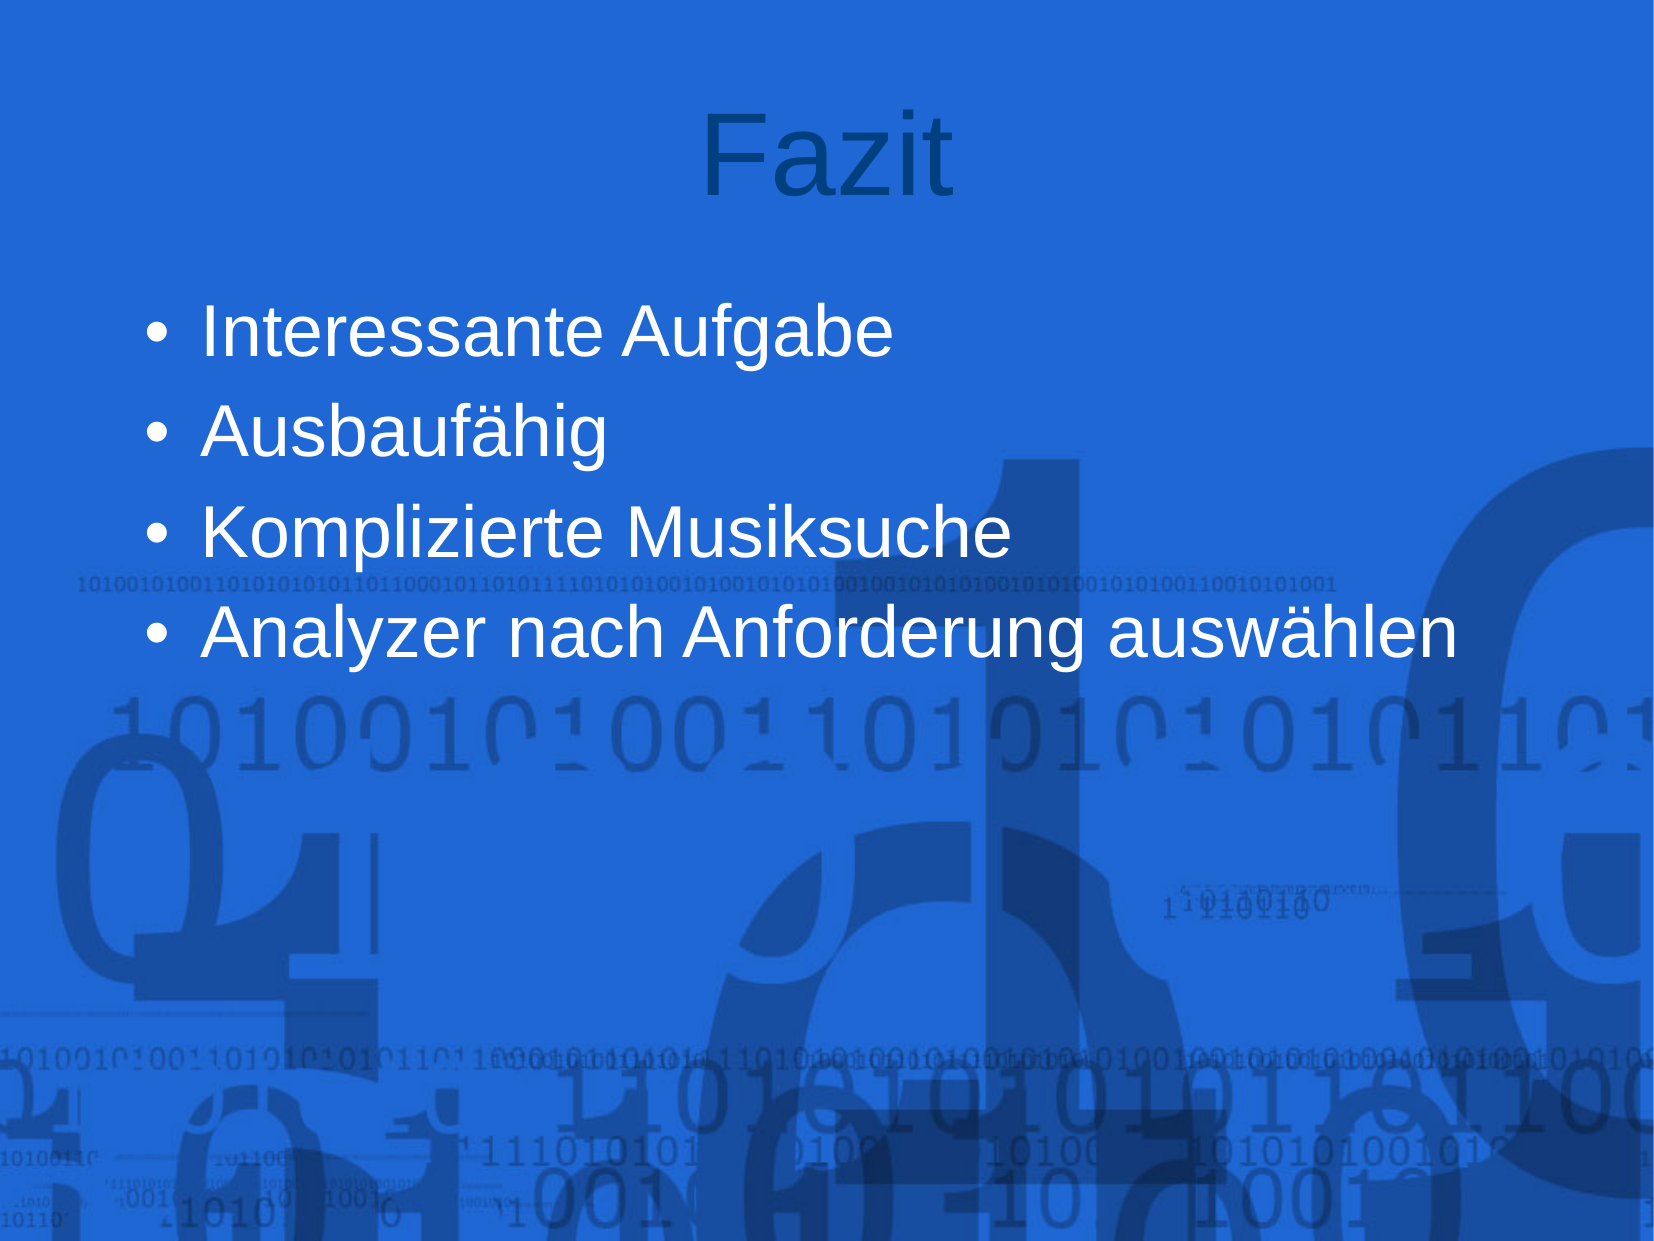

# Fazit
Interessante Aufgabe
Ausbaufähig
Komplizierte Musiksuche
Analyzer nach Anforderung auswählen